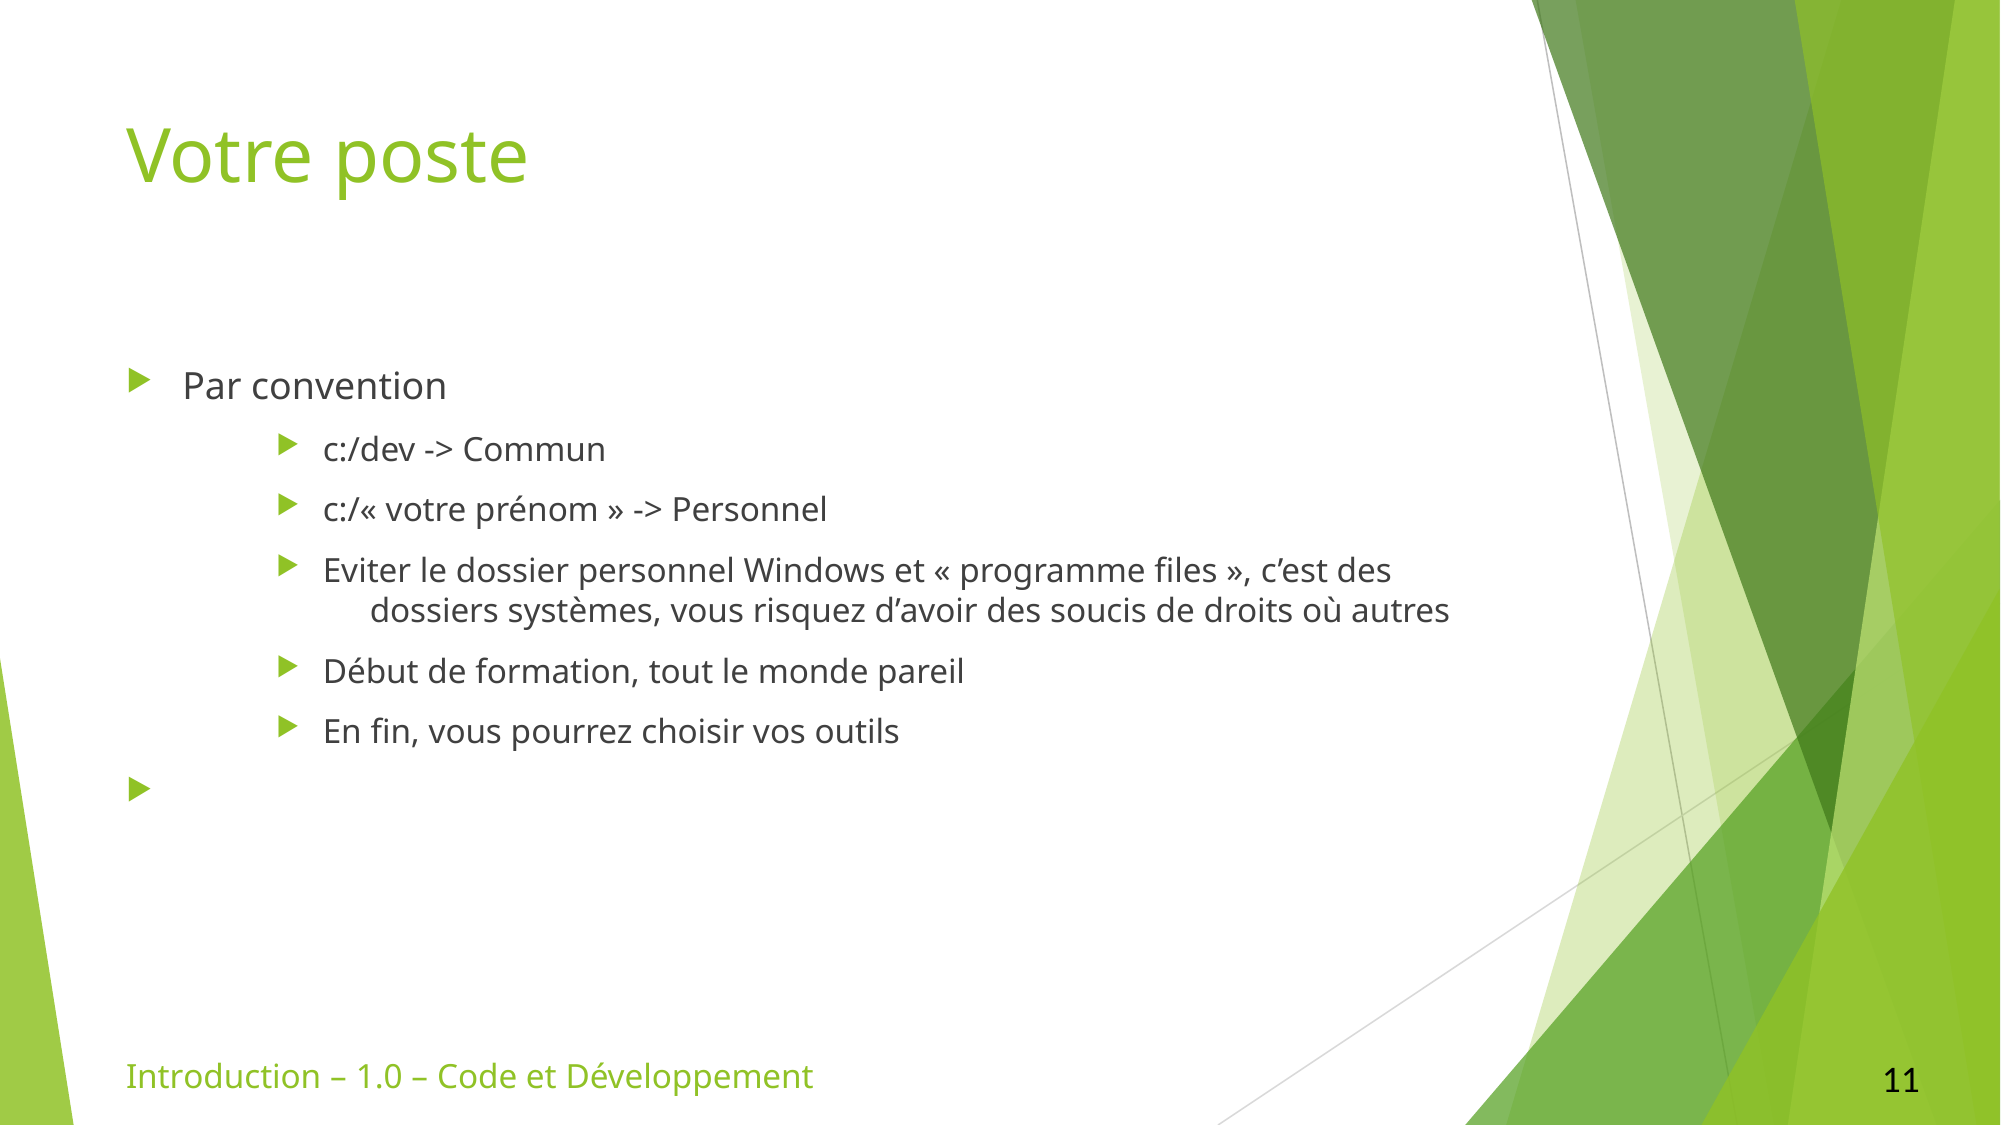

# Votre poste
Par convention
c:/dev -> Commun
c:/« votre prénom » -> Personnel
Eviter le dossier personnel Windows et « programme files », c’est des dossiers systèmes, vous risquez d’avoir des soucis de droits où autres
Début de formation, tout le monde pareil
En fin, vous pourrez choisir vos outils
Introduction – 1.0 – Code et Développement